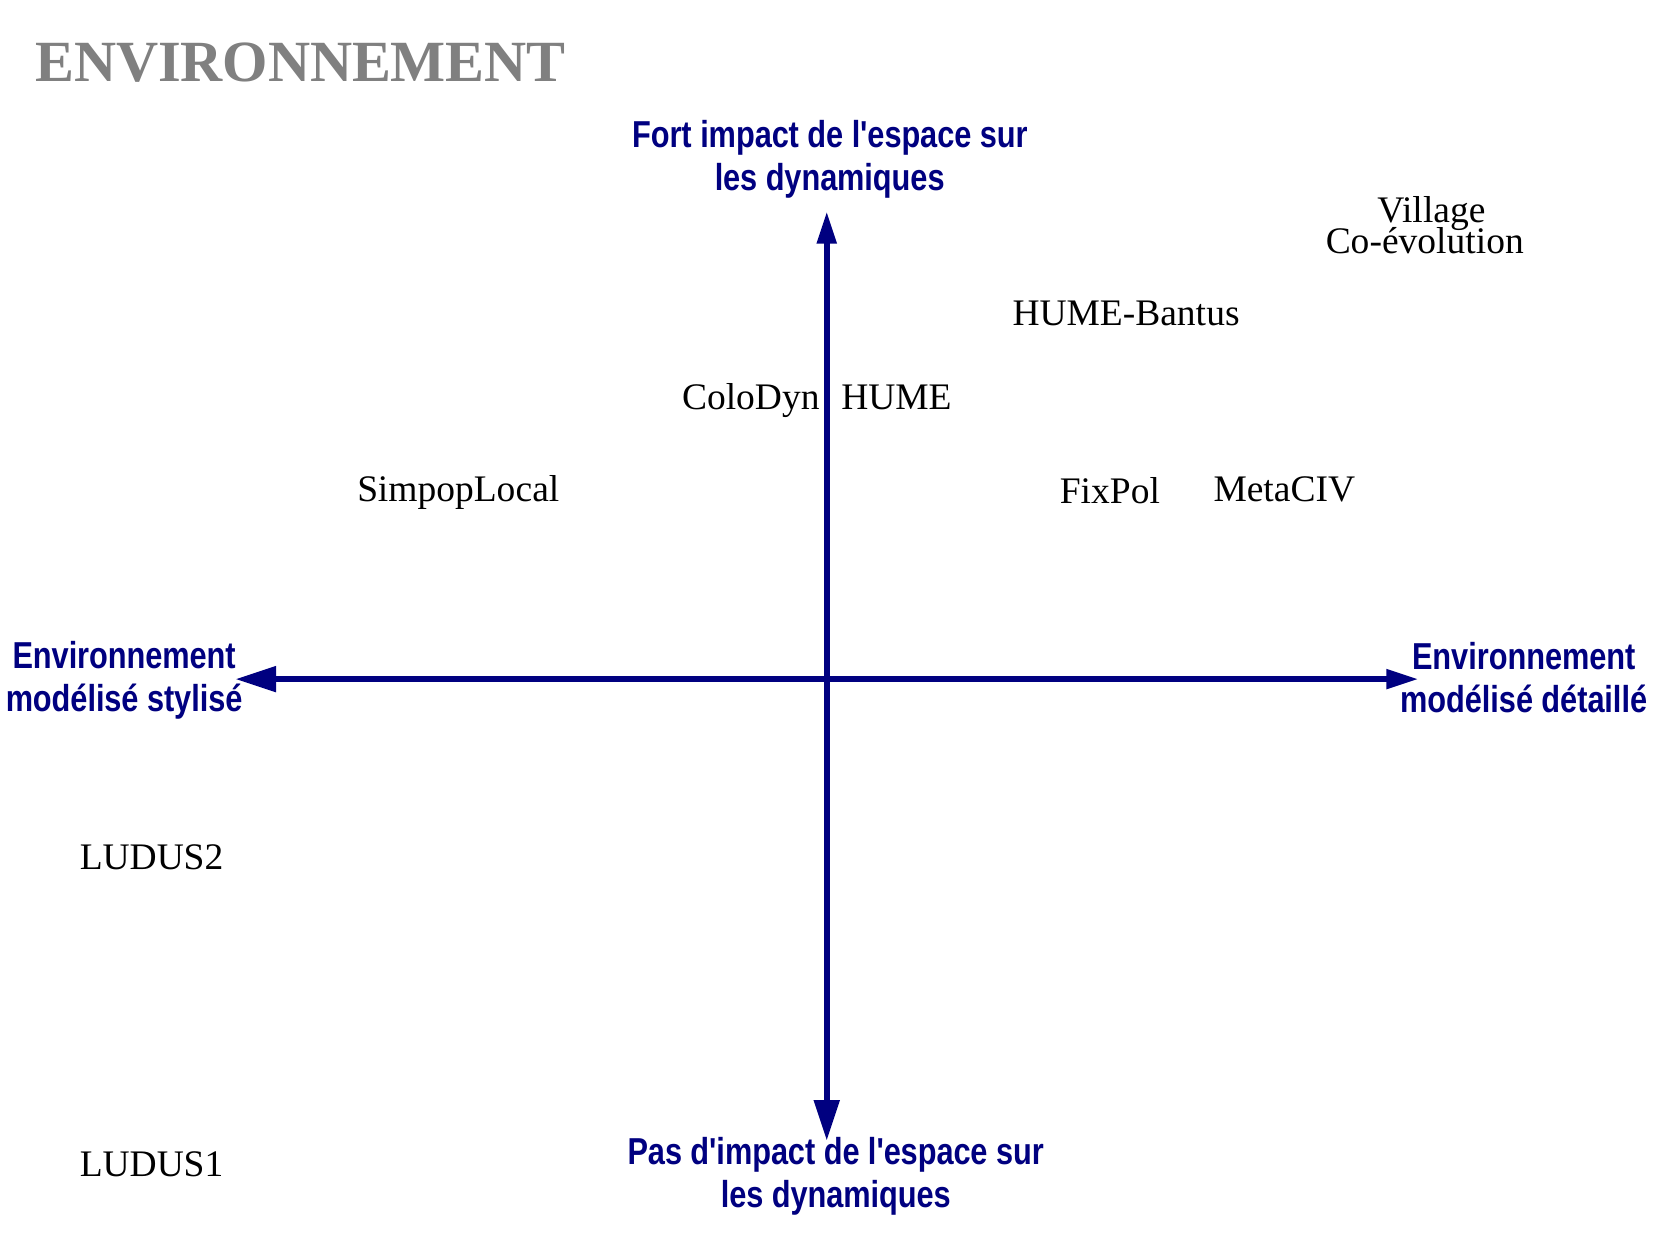

ENVIRONNEMENT
Fort impact de l'espace sur les dynamiques
Village
Co-évolution
HUME-Bantus
ColoDyn
HUME
SimpopLocal
MetaCIV
FixPol
Environnement modélisé stylisé
Environnement modélisé détaillé
LUDUS2
Pas d'impact de l'espace sur les dynamiques
LUDUS1